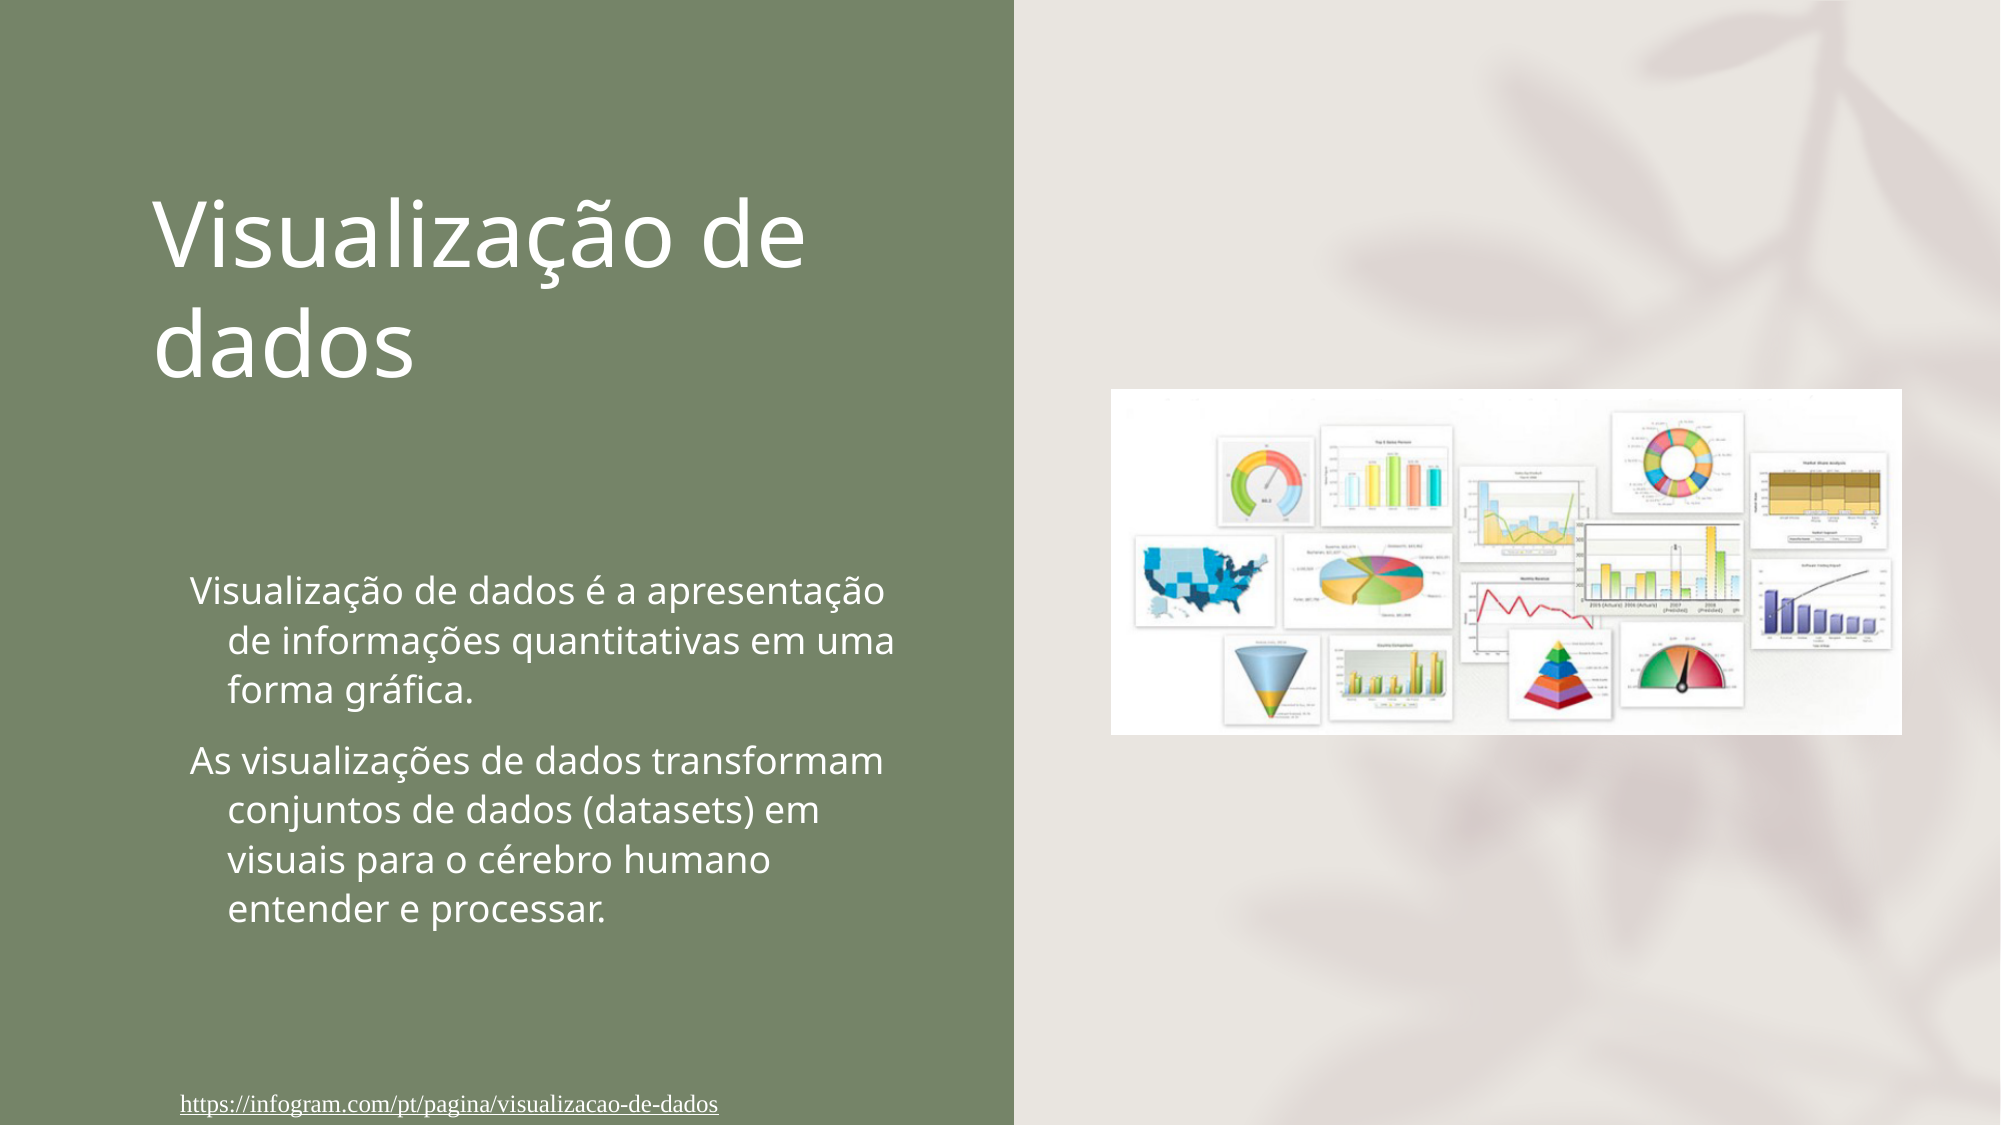

# Visualização de dados
Visualização de dados é a apresentação de informações quantitativas em uma forma gráfica.
As visualizações de dados transformam conjuntos de dados (datasets) em visuais para o cérebro humano entender e processar.
https://infogram.com/pt/pagina/visualizacao-de-dados